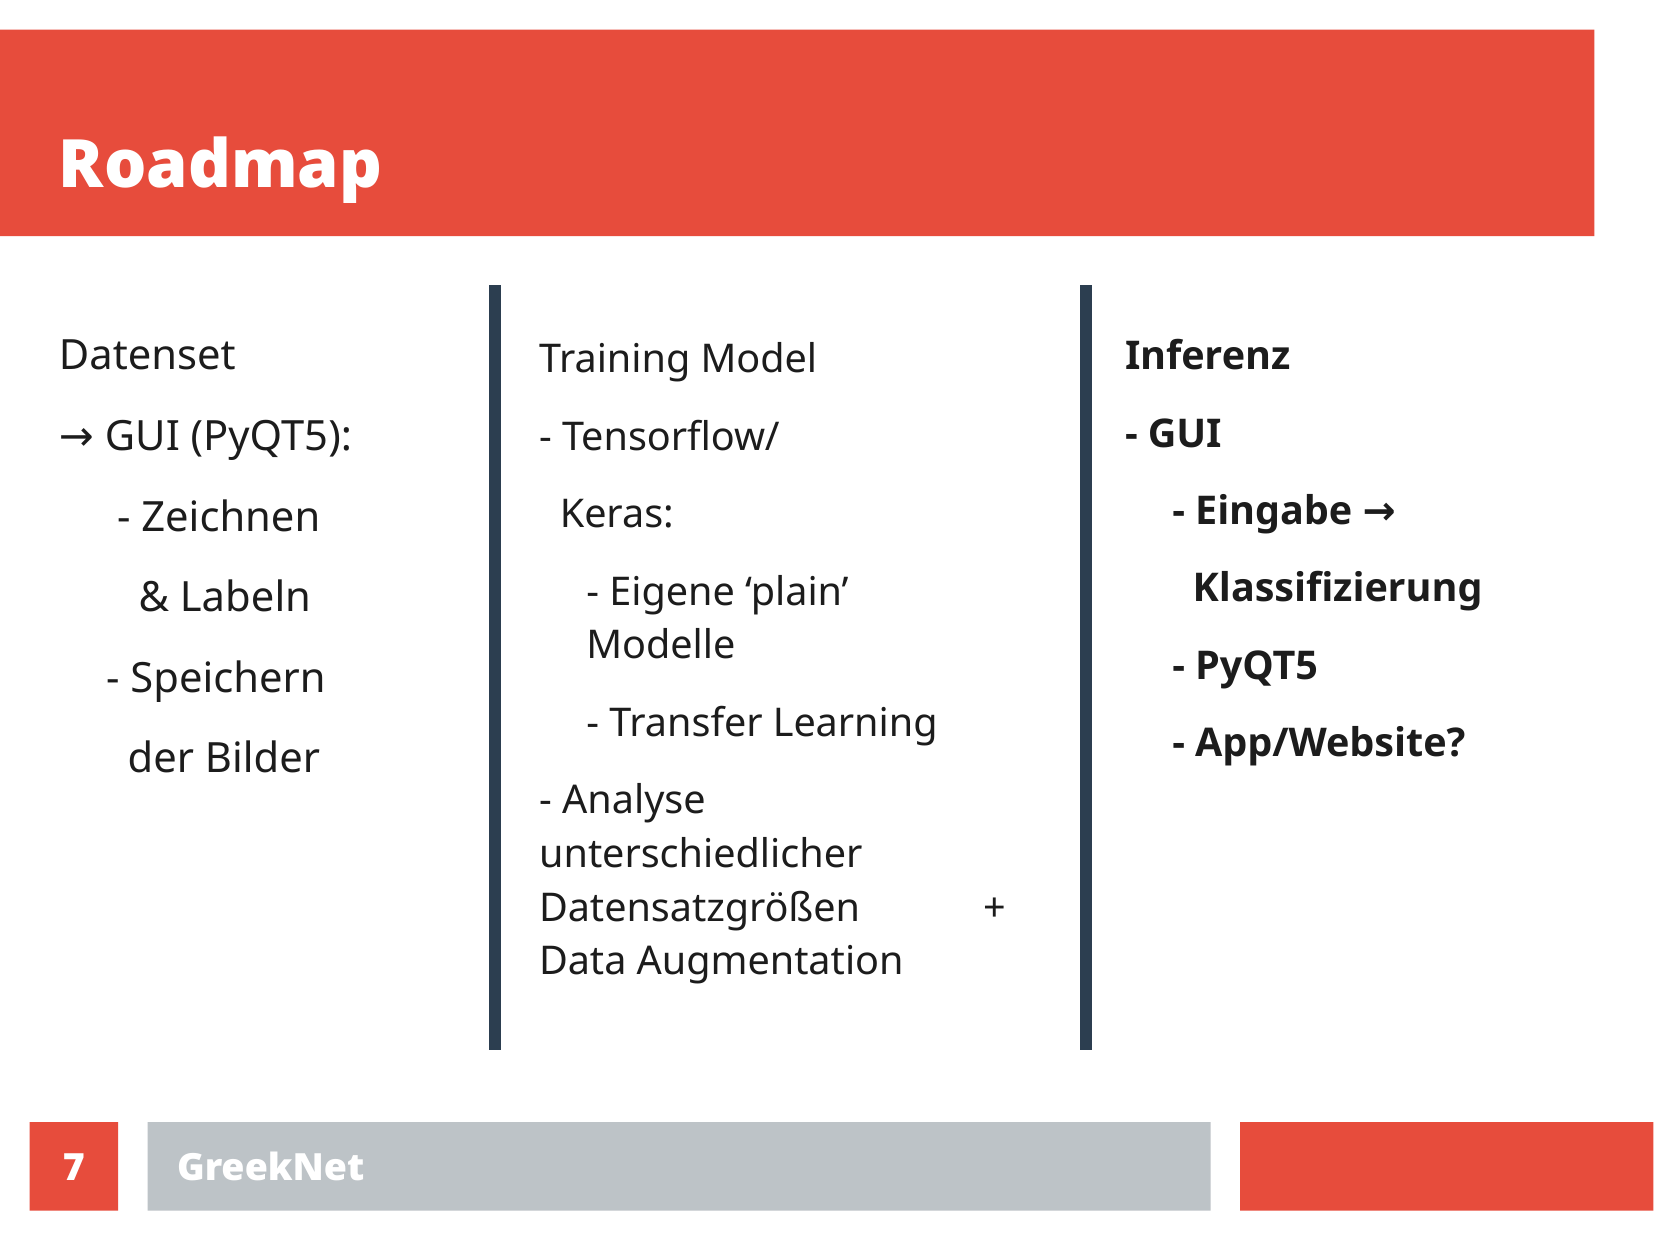

# Roadmap
Datenset
→ GUI (PyQT5):
 - Zeichnen
 & Labeln
- Speichern
 der Bilder
Inferenz
- GUI
- Eingabe →
 Klassifizierung
- PyQT5
- App/Website?
Training Model
- Tensorflow/
 Keras:
- Eigene ‘plain’ Modelle
- Transfer Learning
- Analyse unterschiedlicher Datensatzgrößen + Data Augmentation
7
GreekNet